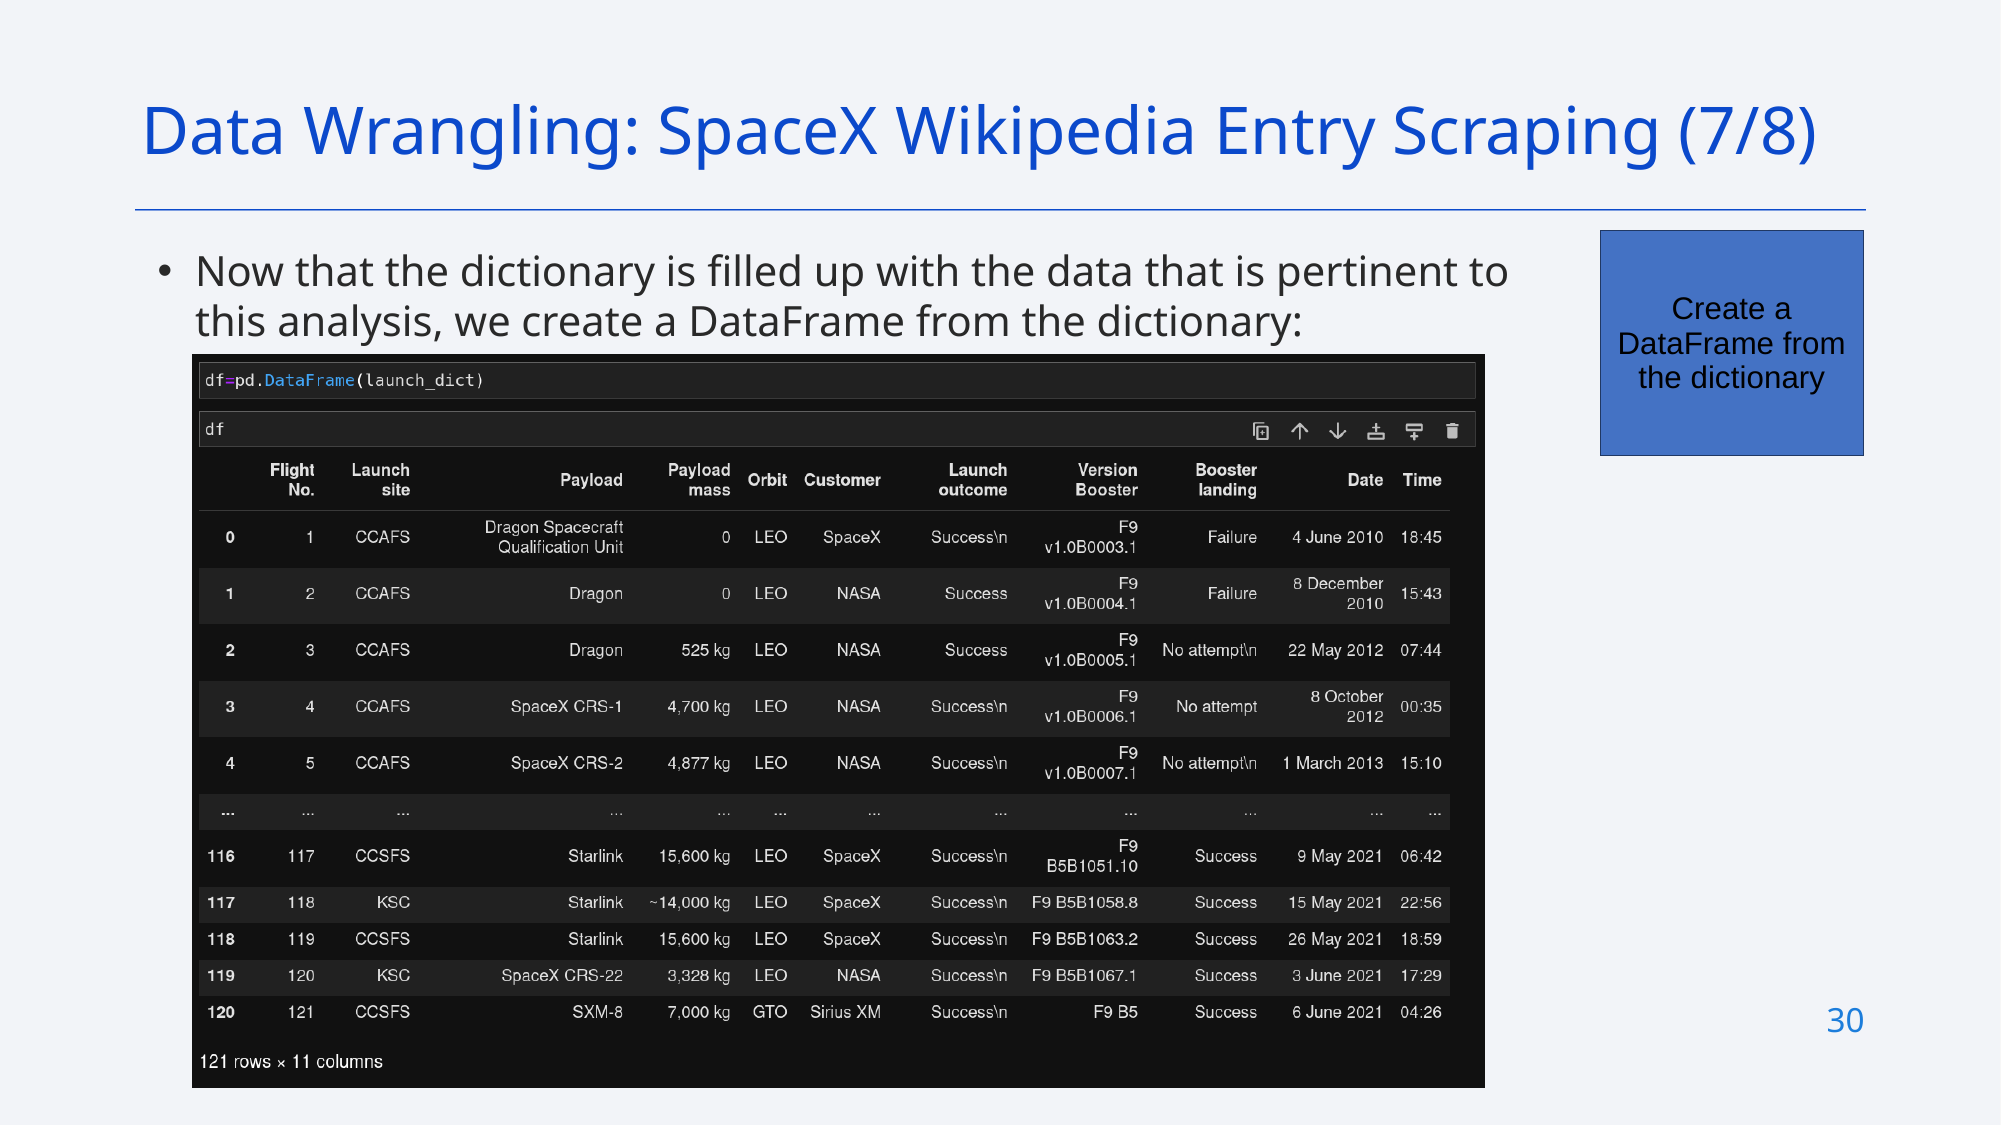

Data Wrangling: SpaceX Wikipedia Entry Scraping (7/8)
Create a DataFrame from the dictionary
# Now that the dictionary is filled up with the data that is pertinent to this analysis, we create a DataFrame from the dictionary:
30